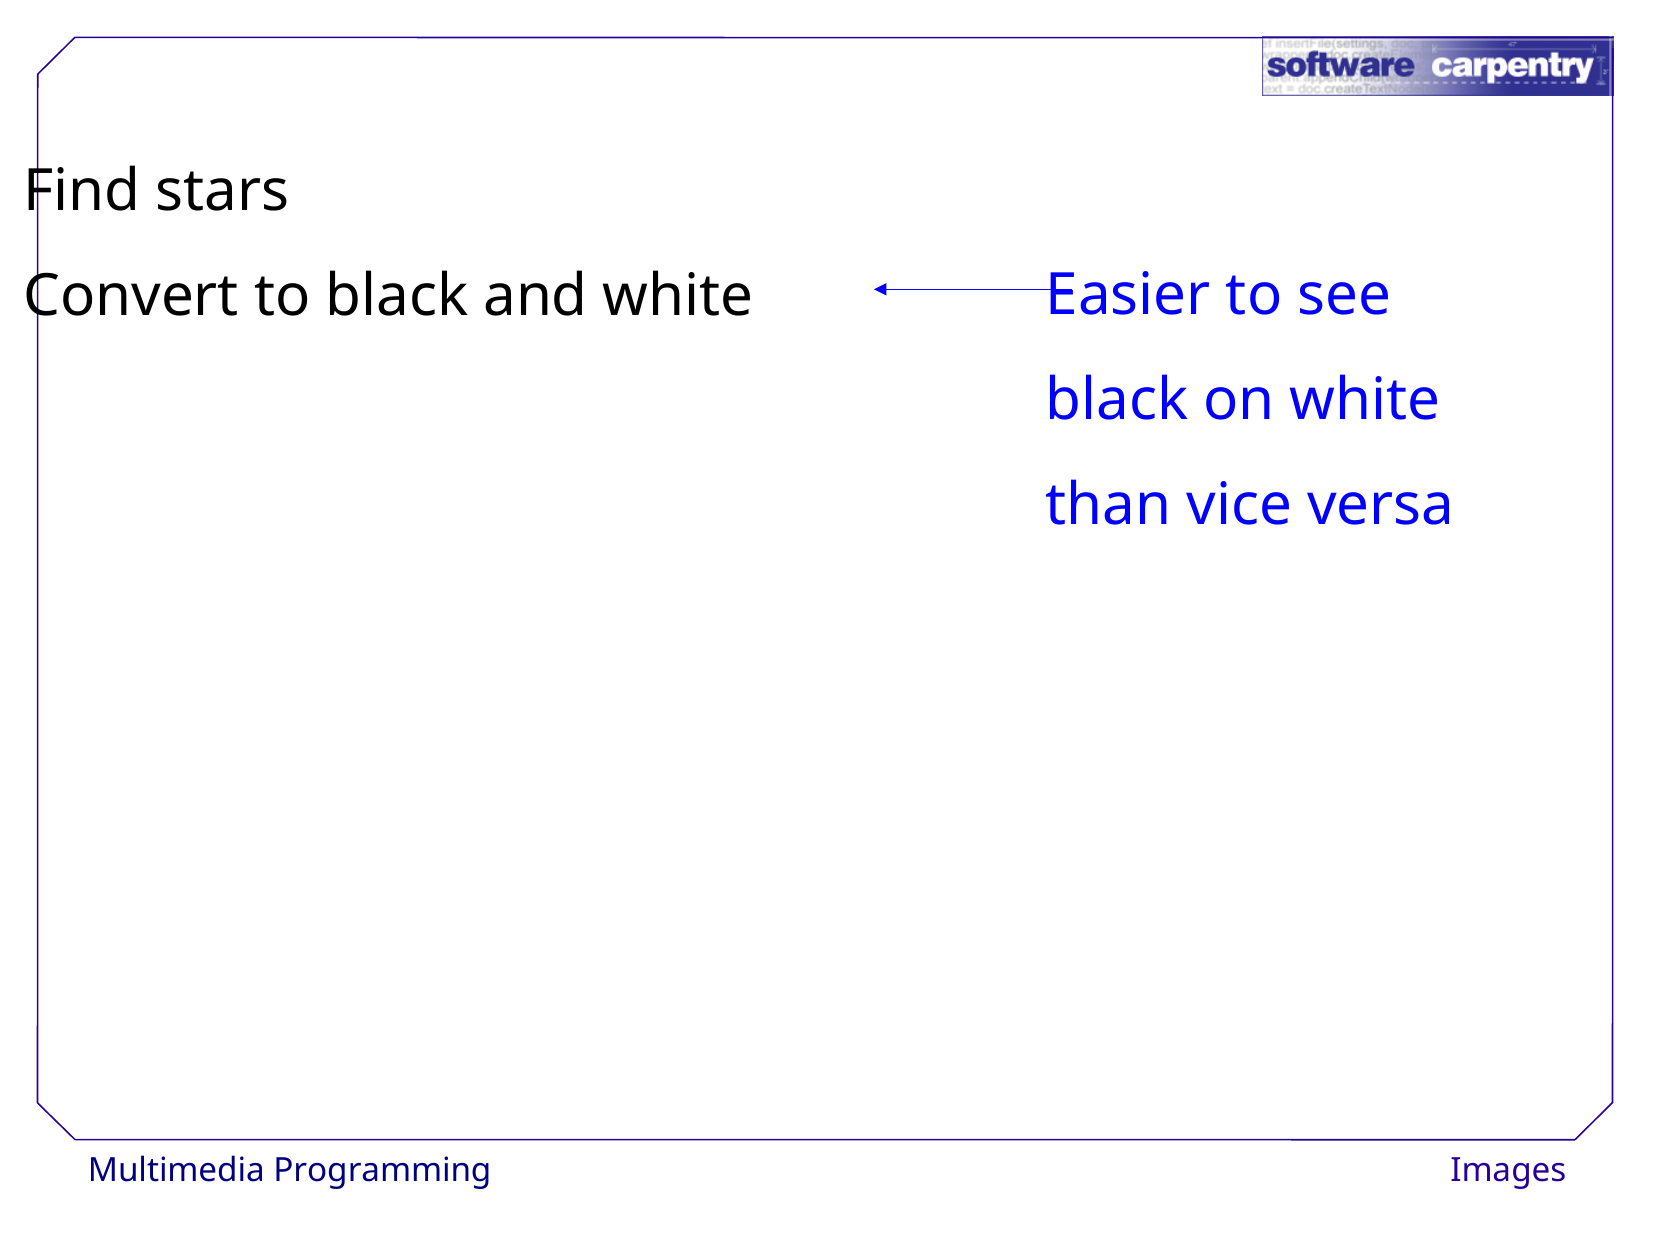

Find stars
Convert to black and white
Easier to see
black on white
than vice versa